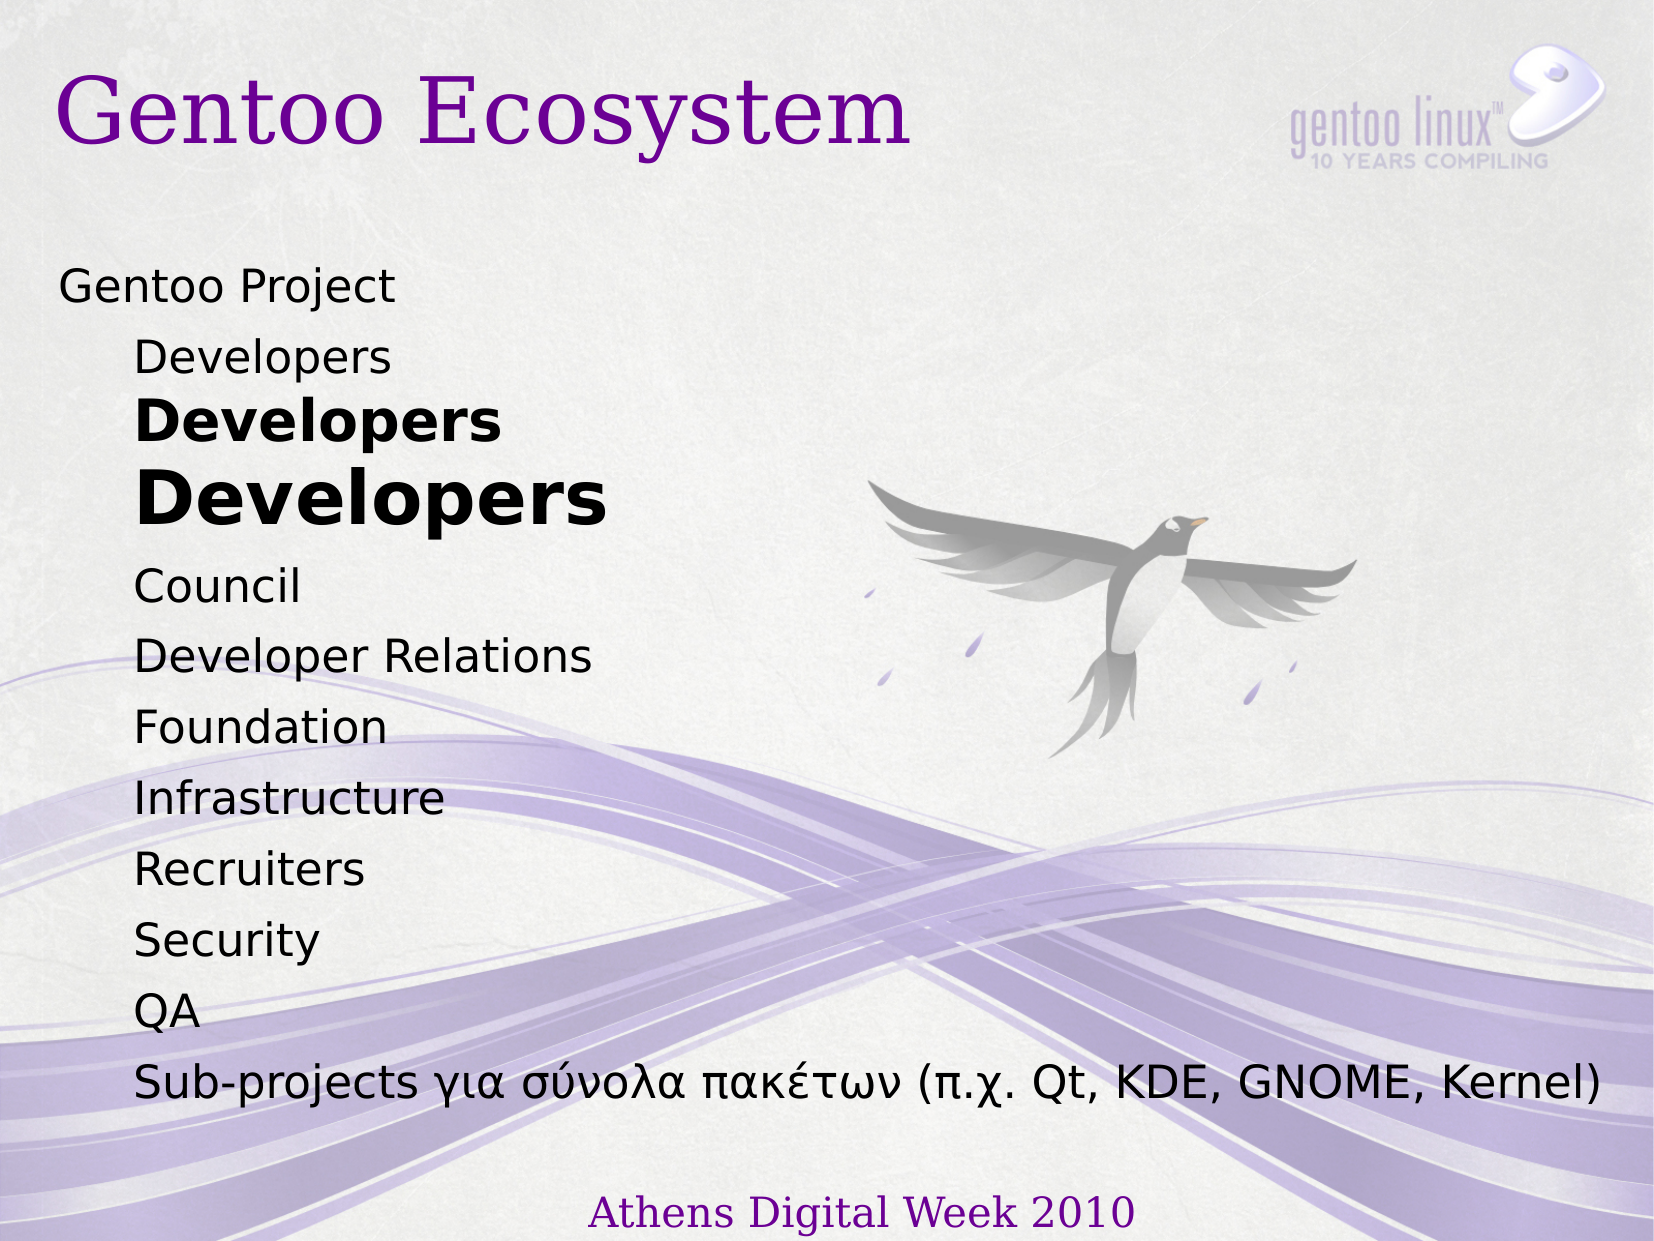

# Gentoo Ecosystem
Gentoo Project
	Developers
	Developers
	Developers
	Council
	Developer Relations
	Foundation
	Infrastructure
	Recruiters
	Security
	QA
	Sub-projects για σύνολα πακέτων (π.χ. Qt, KDE, GNOME, Kernel)
Athens Digital Week 2010